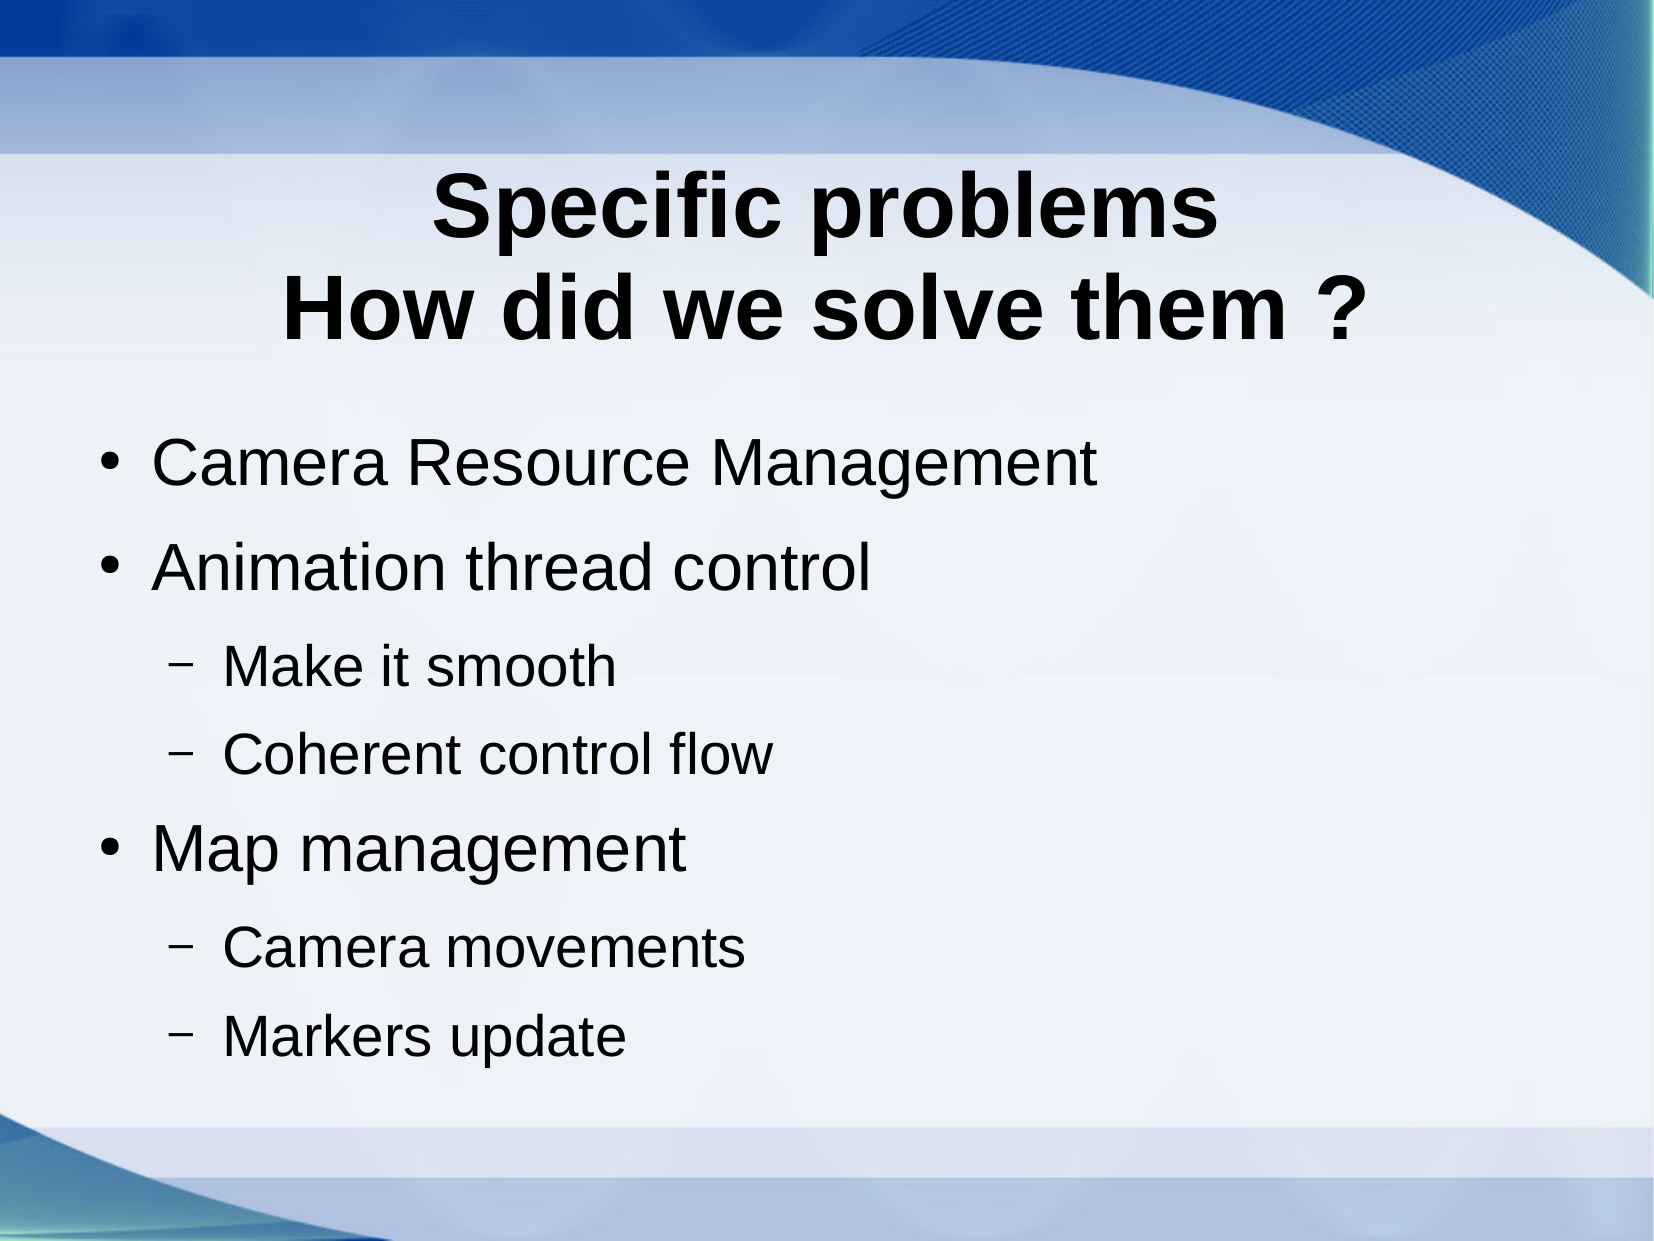

# Specific problems How did we solve them ?
Camera Resource Management
Animation thread control
Make it smooth
Coherent control flow
Map management
Camera movements
Markers update